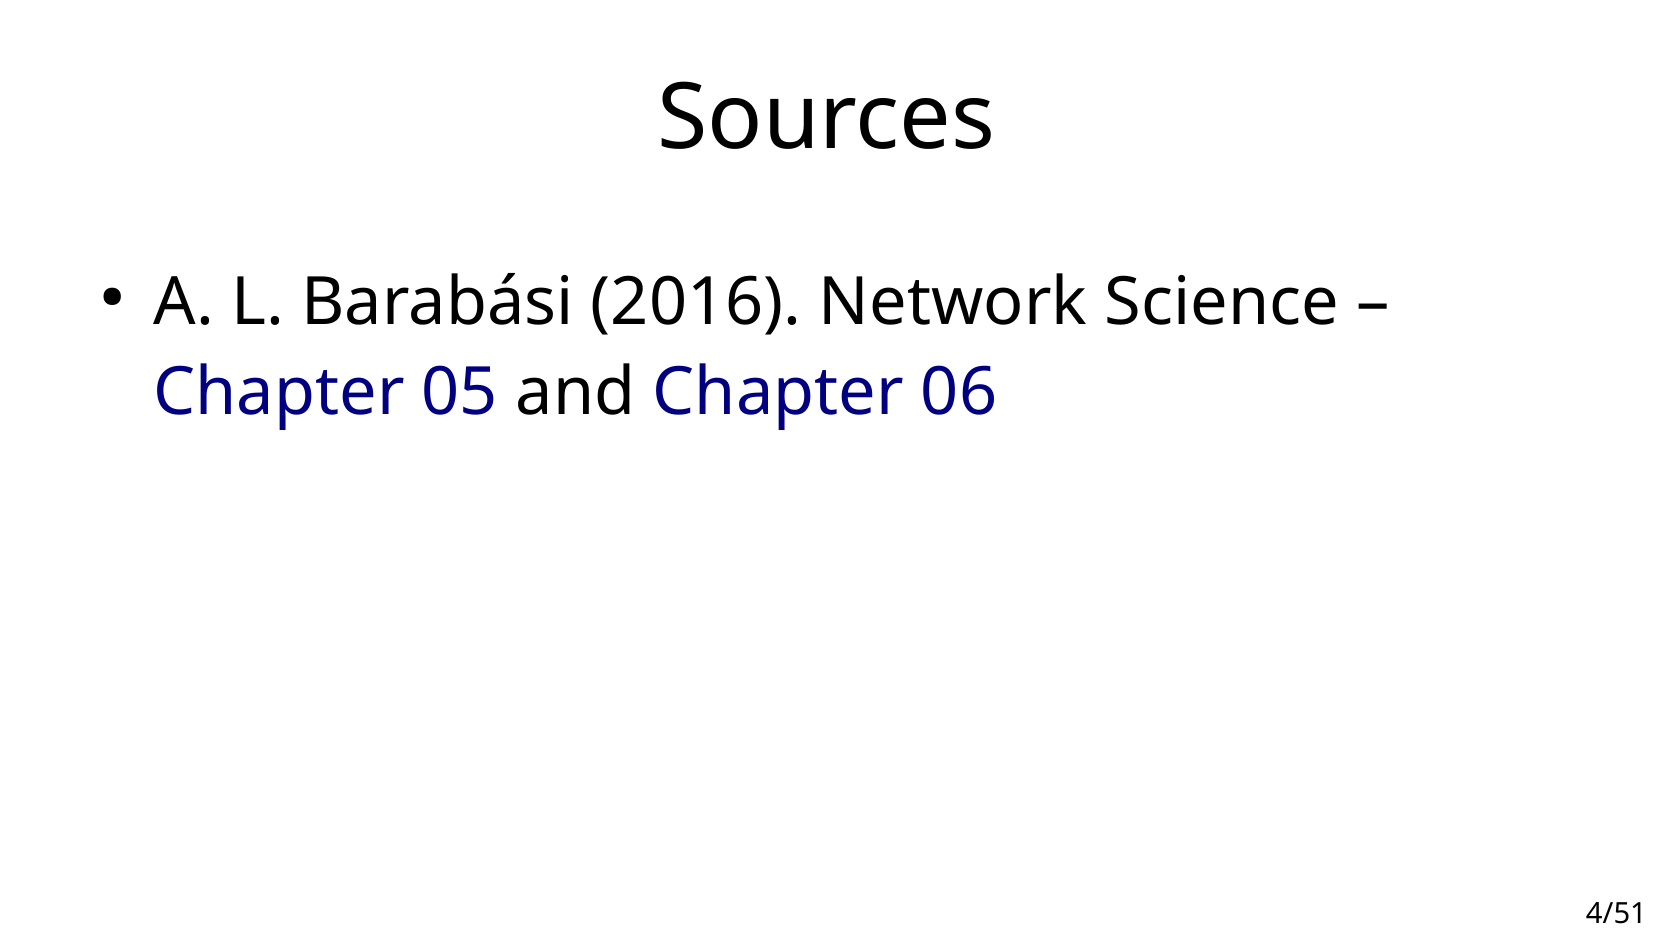

# Sources
A. L. Barabási (2016). Network Science – Chapter 05 and Chapter 06
4